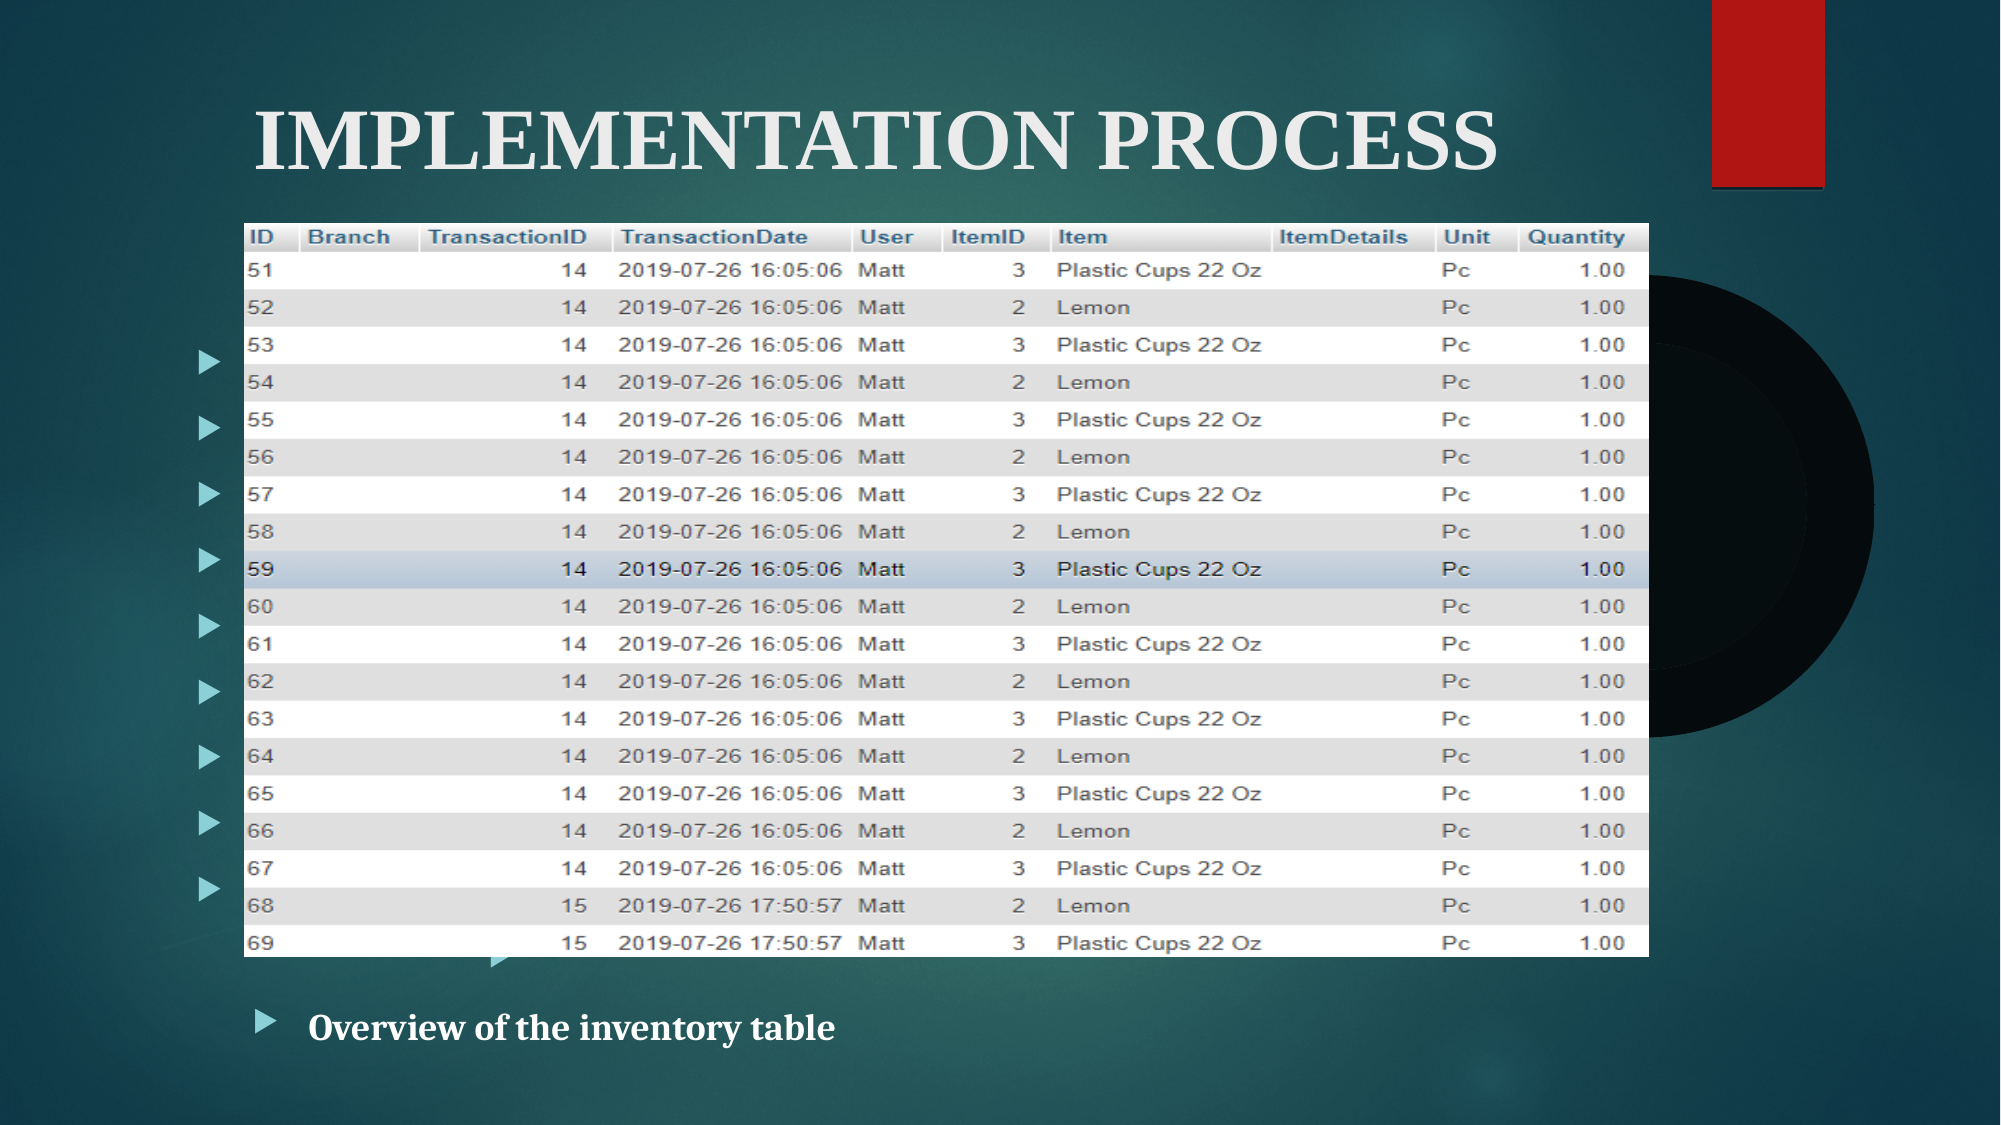

# IMPLEMENTATION PROCESS
Overview of the inventory table